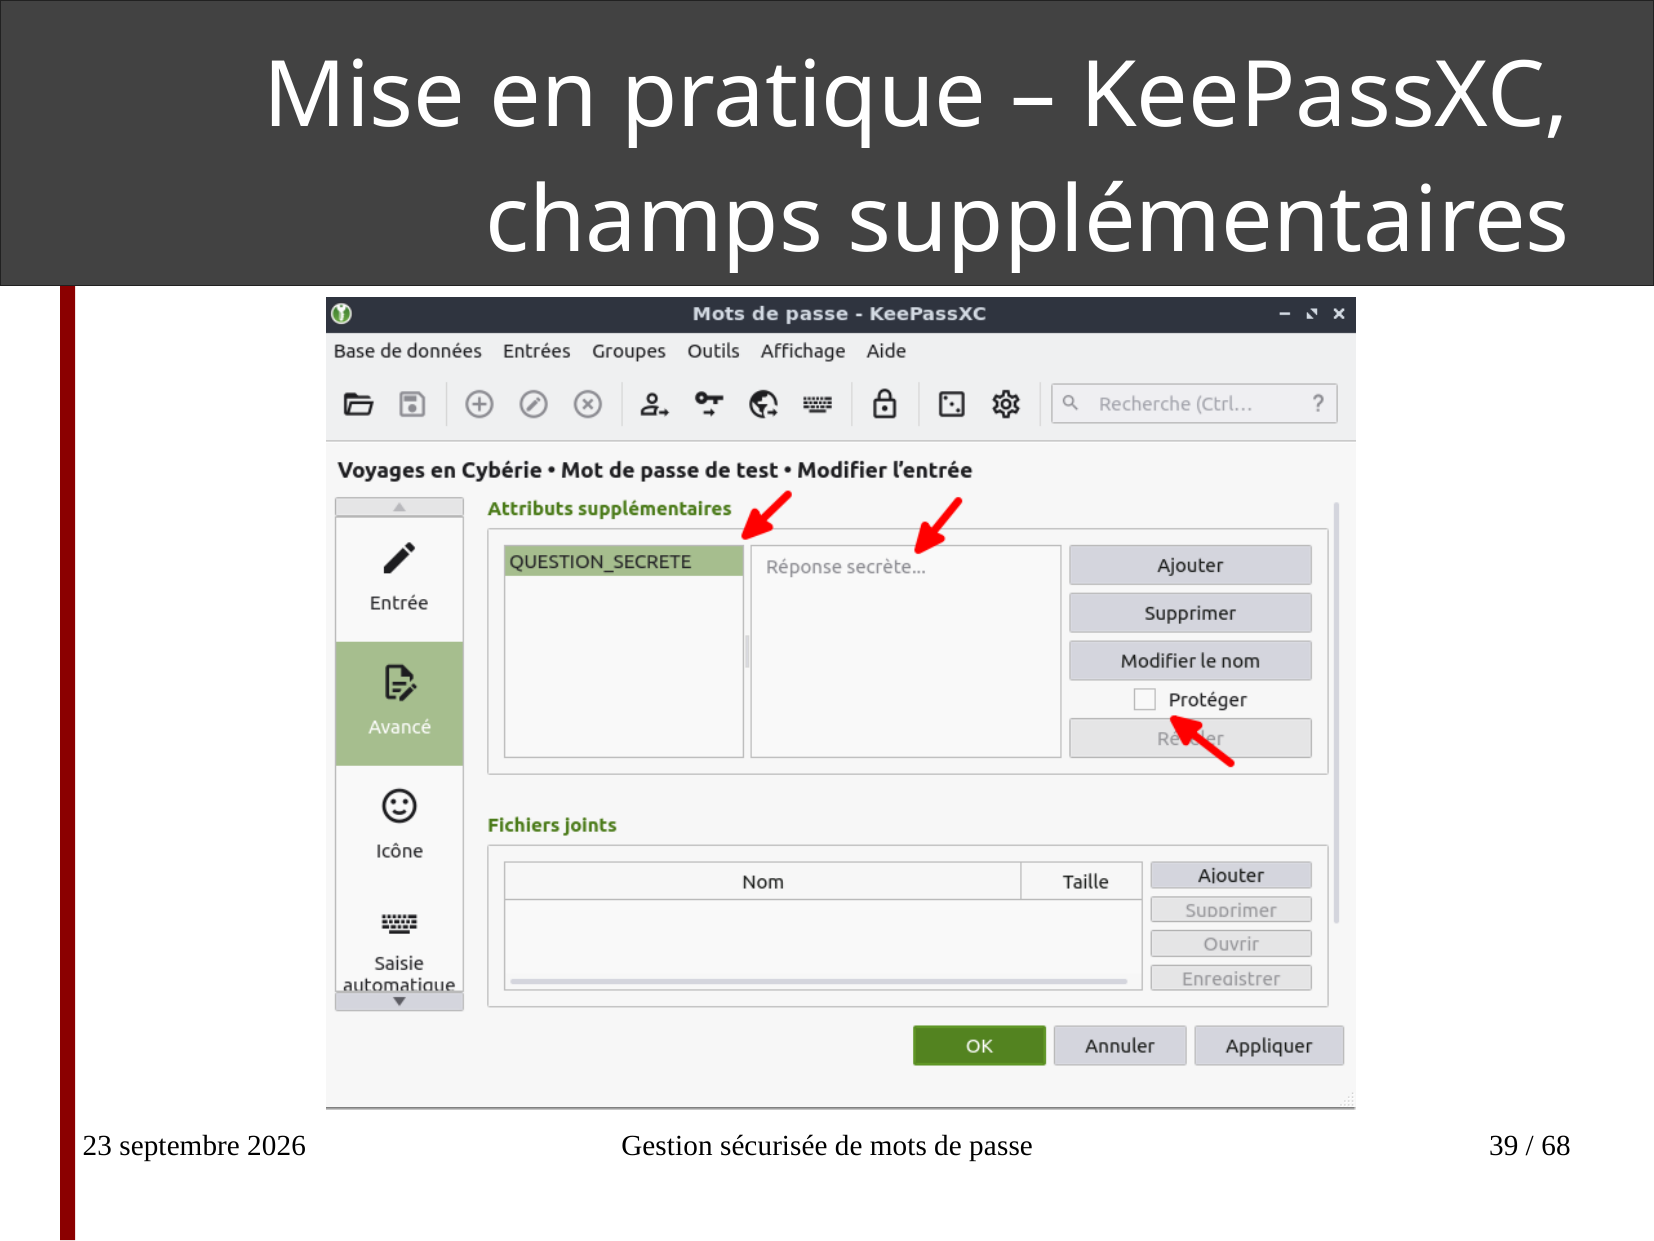

# Mise en pratique – KeePassXC, champs supplémentaires
Gestion sécurisée de mots de passe
39